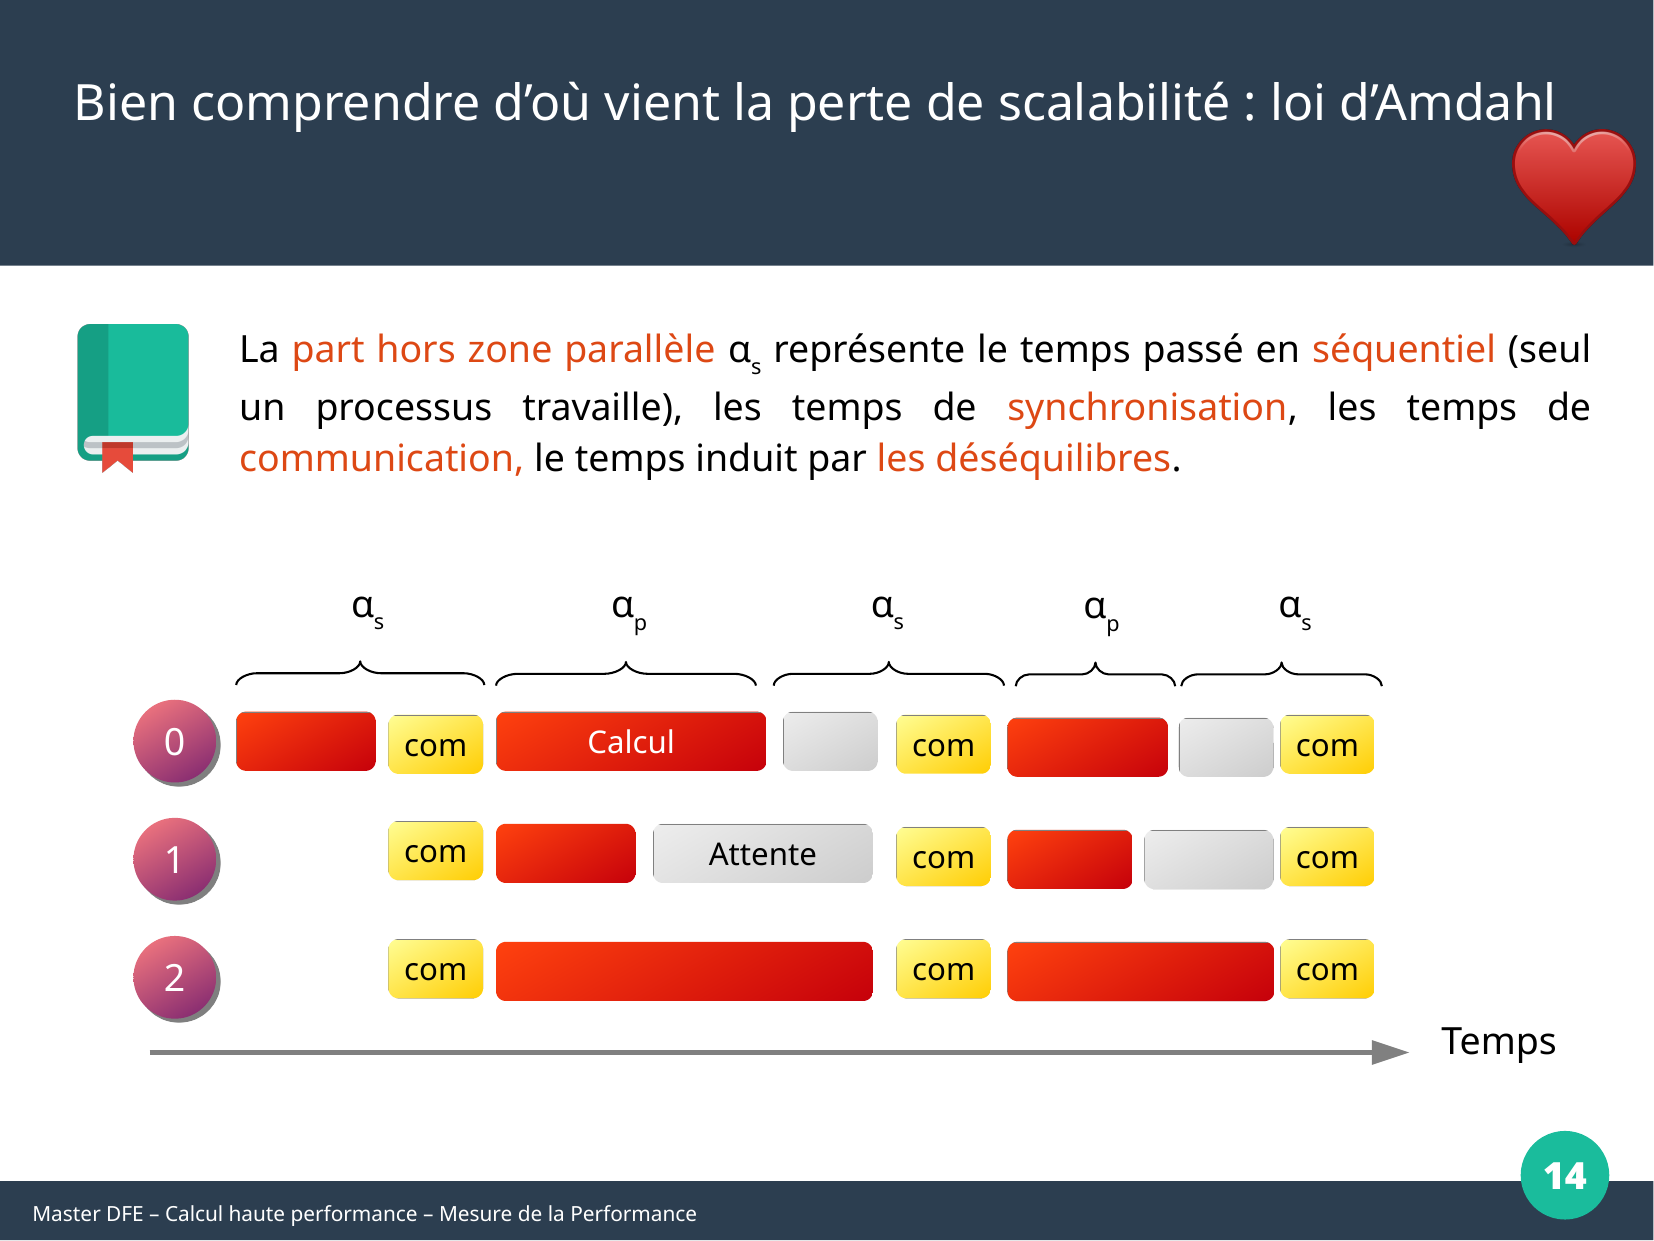

Bien comprendre d’où vient la perte de scalabilité : loi d’Amdahl
La part hors zone parallèle αs représente le temps passé en séquentiel (seul un processus travaille), les temps de synchronisation, les temps de communication, le temps induit par les déséquilibres.
αs
αs
αp
αs
αp
0
Calcul
com
com
com
1
com
Attente
com
com
2
com
com
com
Temps
14
Master DFE – Calcul haute performance – Mesure de la Performance